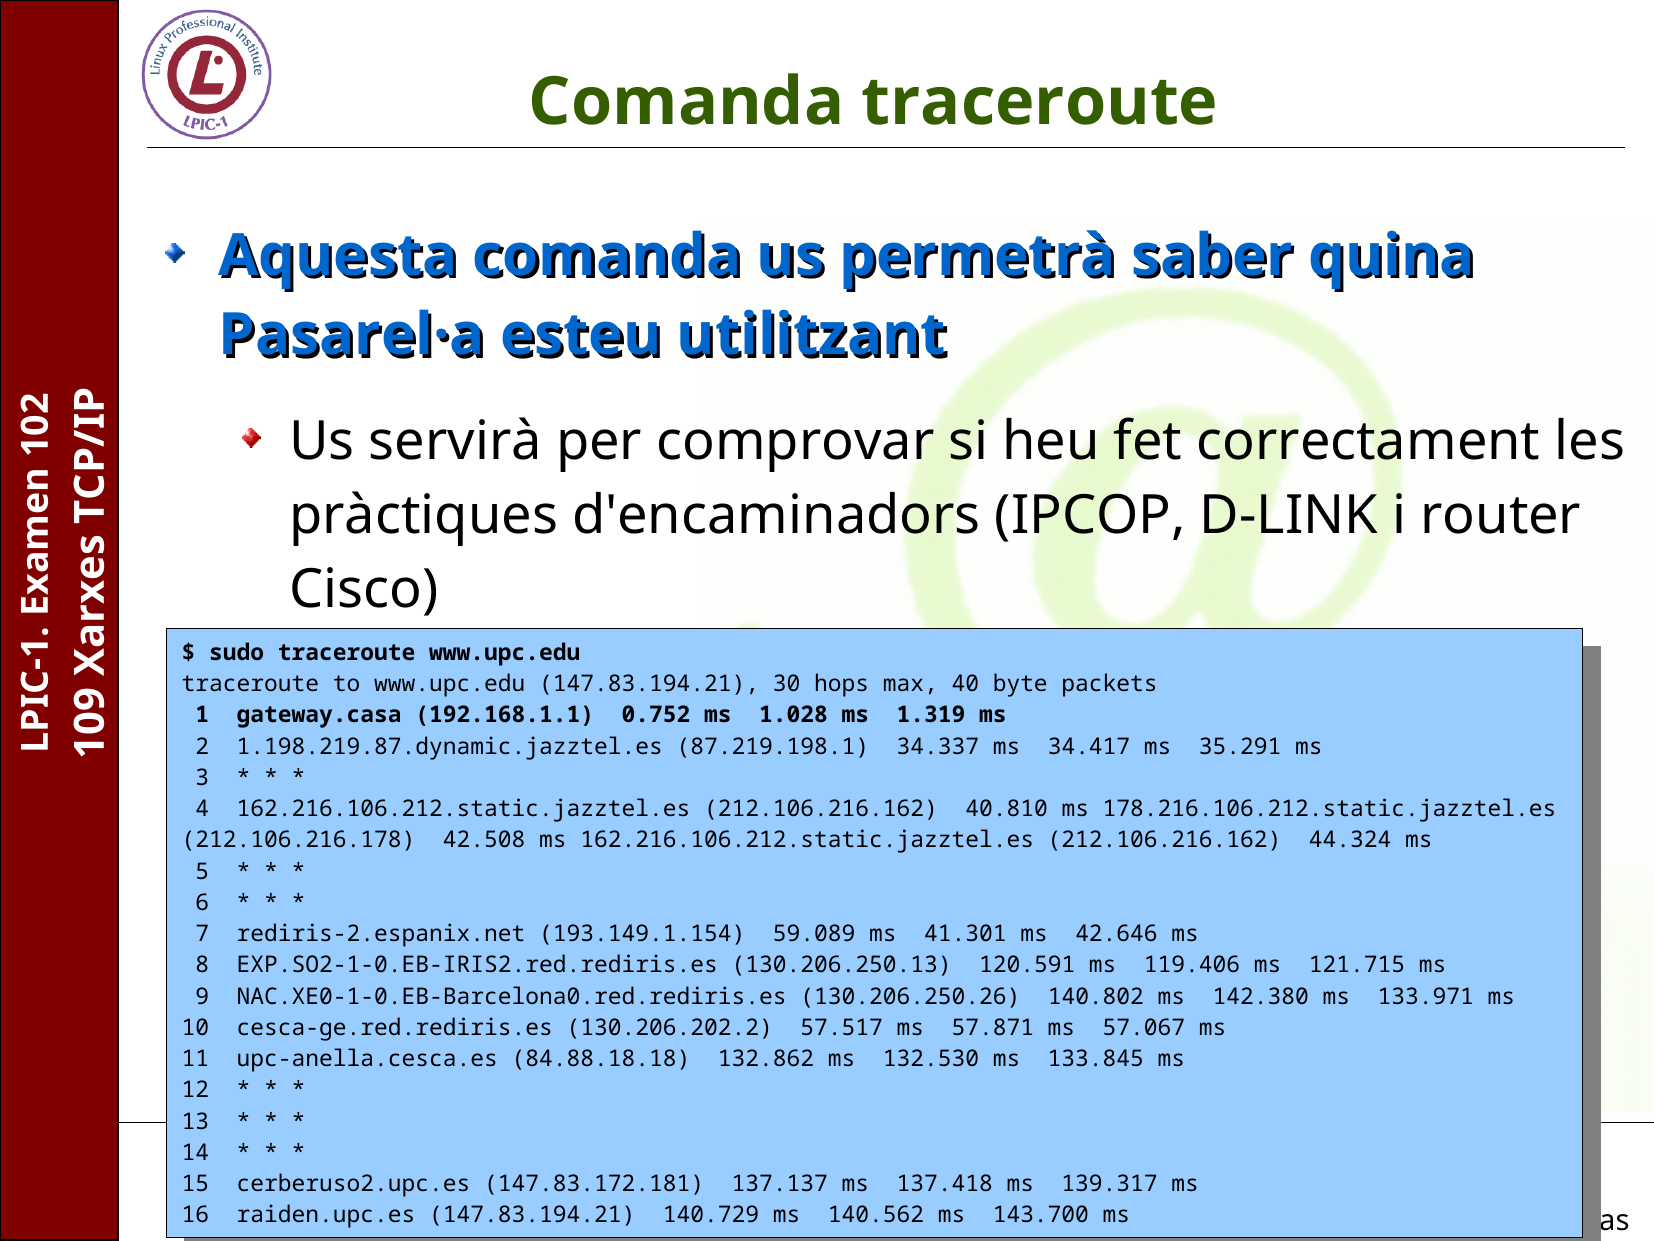

# Comanda traceroute
Aquesta comanda us permetrà saber quina Pasarel·a esteu utilitzant
Us servirà per comprovar si heu fet correctament les pràctiques d'encaminadors (IPCOP, D-LINK i router Cisco)
La primera màquina sempre és la Pasarel·la:
$ sudo traceroute www.upc.edu
traceroute to www.upc.edu (147.83.194.21), 30 hops max, 40 byte packets
 1 gateway.casa (192.168.1.1) 0.752 ms 1.028 ms 1.319 ms
 2 1.198.219.87.dynamic.jazztel.es (87.219.198.1) 34.337 ms 34.417 ms 35.291 ms
 3 * * *
 4 162.216.106.212.static.jazztel.es (212.106.216.162) 40.810 ms 178.216.106.212.static.jazztel.es (212.106.216.178) 42.508 ms 162.216.106.212.static.jazztel.es (212.106.216.162) 44.324 ms
 5 * * *
 6 * * *
 7 rediris-2.espanix.net (193.149.1.154) 59.089 ms 41.301 ms 42.646 ms
 8 EXP.SO2-1-0.EB-IRIS2.red.rediris.es (130.206.250.13) 120.591 ms 119.406 ms 121.715 ms
 9 NAC.XE0-1-0.EB-Barcelona0.red.rediris.es (130.206.250.26) 140.802 ms 142.380 ms 133.971 ms
10 cesca-ge.red.rediris.es (130.206.202.2) 57.517 ms 57.871 ms 57.067 ms
11 upc-anella.cesca.es (84.88.18.18) 132.862 ms 132.530 ms 133.845 ms
12 * * *
13 * * *
14 * * *
15 cerberuso2.upc.es (147.83.172.181) 137.137 ms 137.418 ms 139.317 ms
16 raiden.upc.es (147.83.194.21) 140.729 ms 140.562 ms 143.700 ms